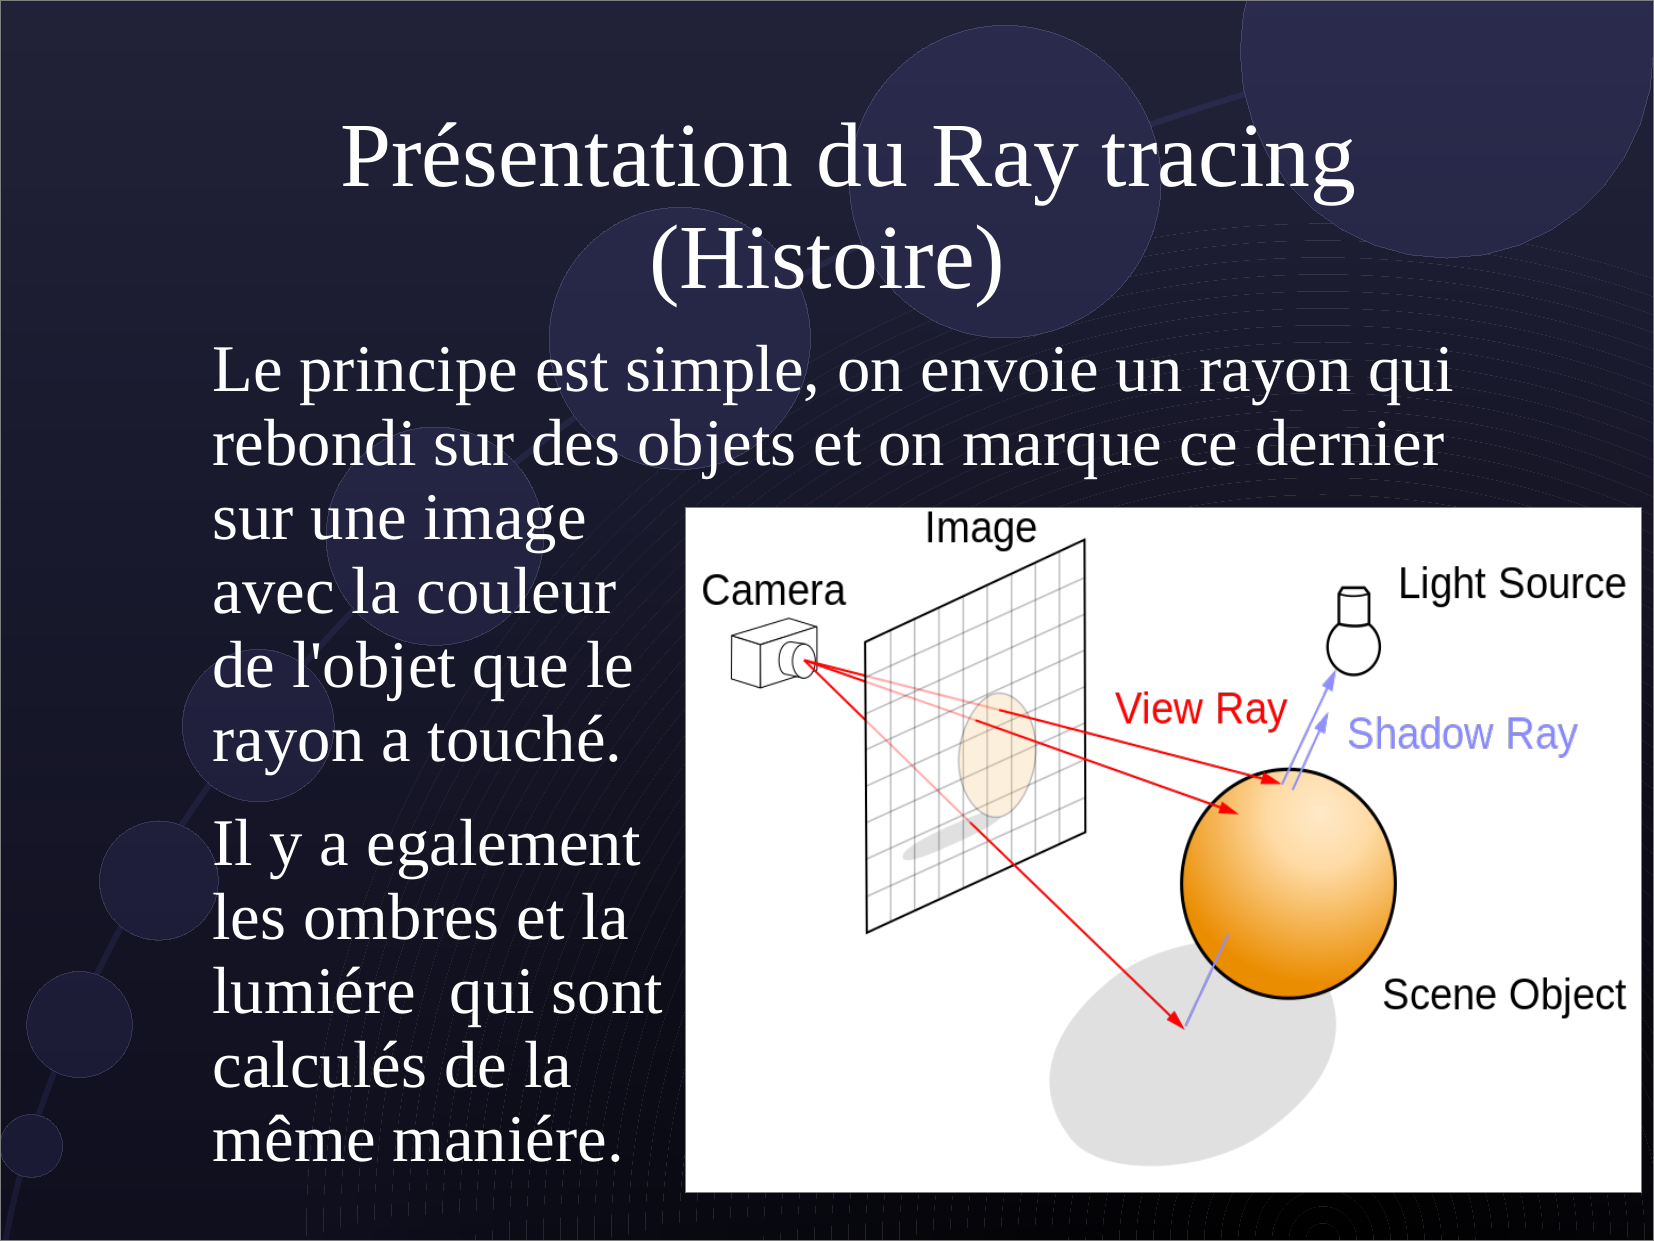

# Présentation du Ray tracing (Histoire)
Le principe est simple, on envoie un rayon qui rebondi sur des objets et on marque ce dernier sur une image avec la couleur de l'objet que le rayon a touché.
Il y a egalement les ombres et la lumiére qui sont calculés de la même maniére.